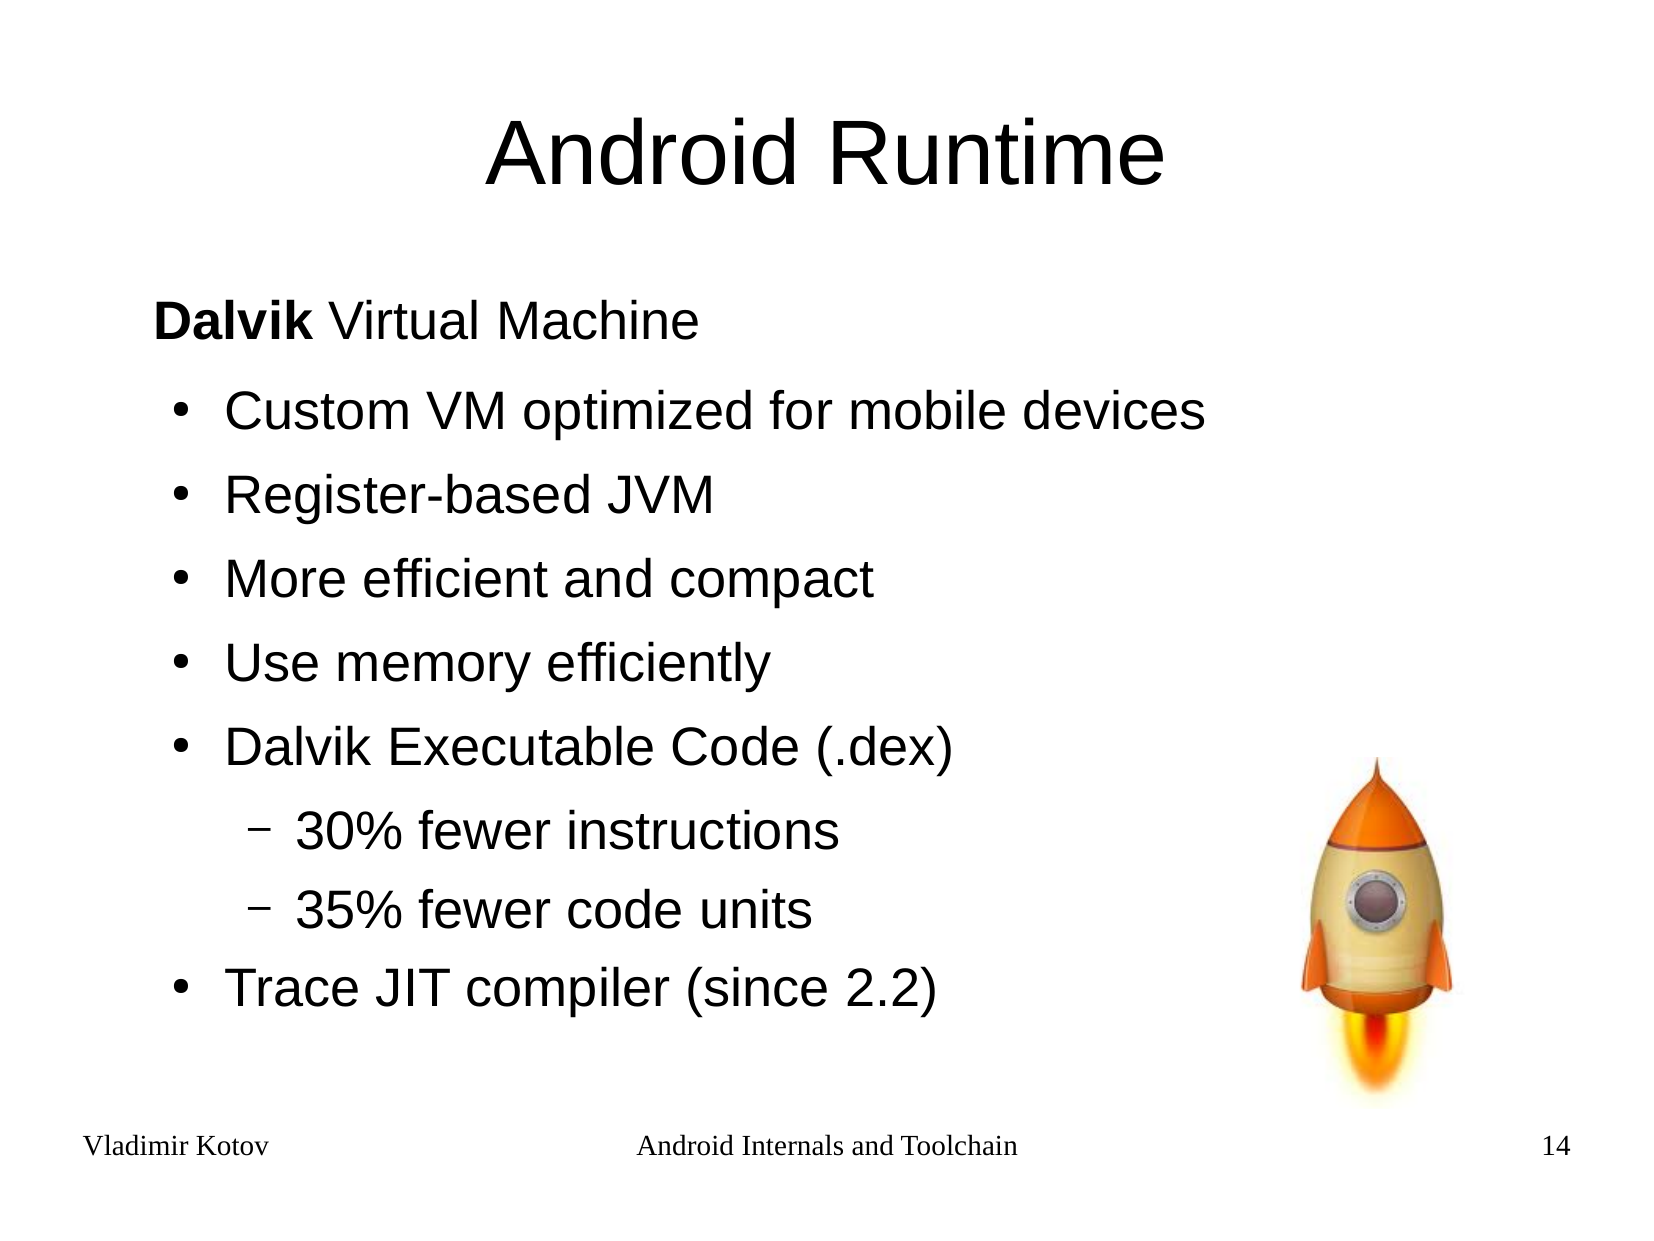

# Android Runtime
Dalvik Virtual Machine
Custom VM optimized for mobile devices
Register-based JVM
More efficient and compact
Use memory efficiently
Dalvik Executable Code (.dex)
30% fewer instructions
35% fewer code units
Trace JIT compiler (since 2.2)
Vladimir Kotov
Android Internals and Toolchain
14